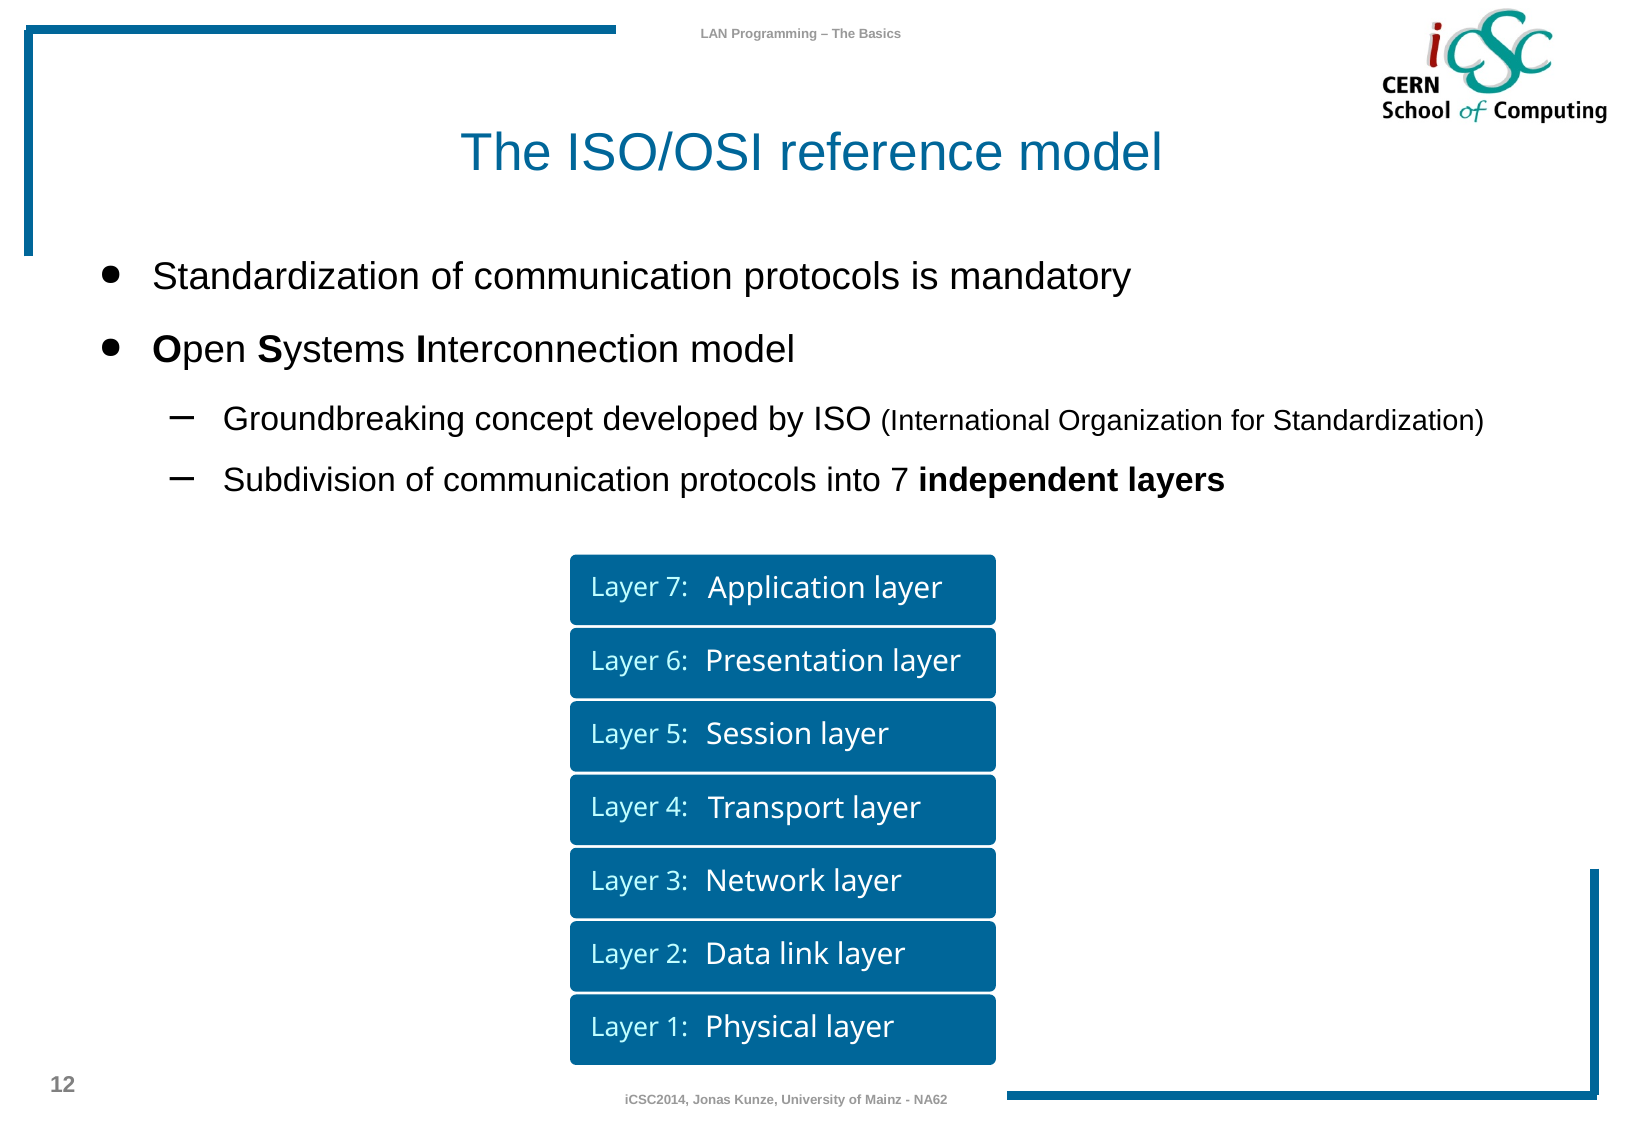

# The ISO/OSI reference model
Standardization of communication protocols is mandatory
Open Systems Interconnection model
Groundbreaking concept developed by ISO (International Organization for Standardization)
Subdivision of communication protocols into 7 independent layers